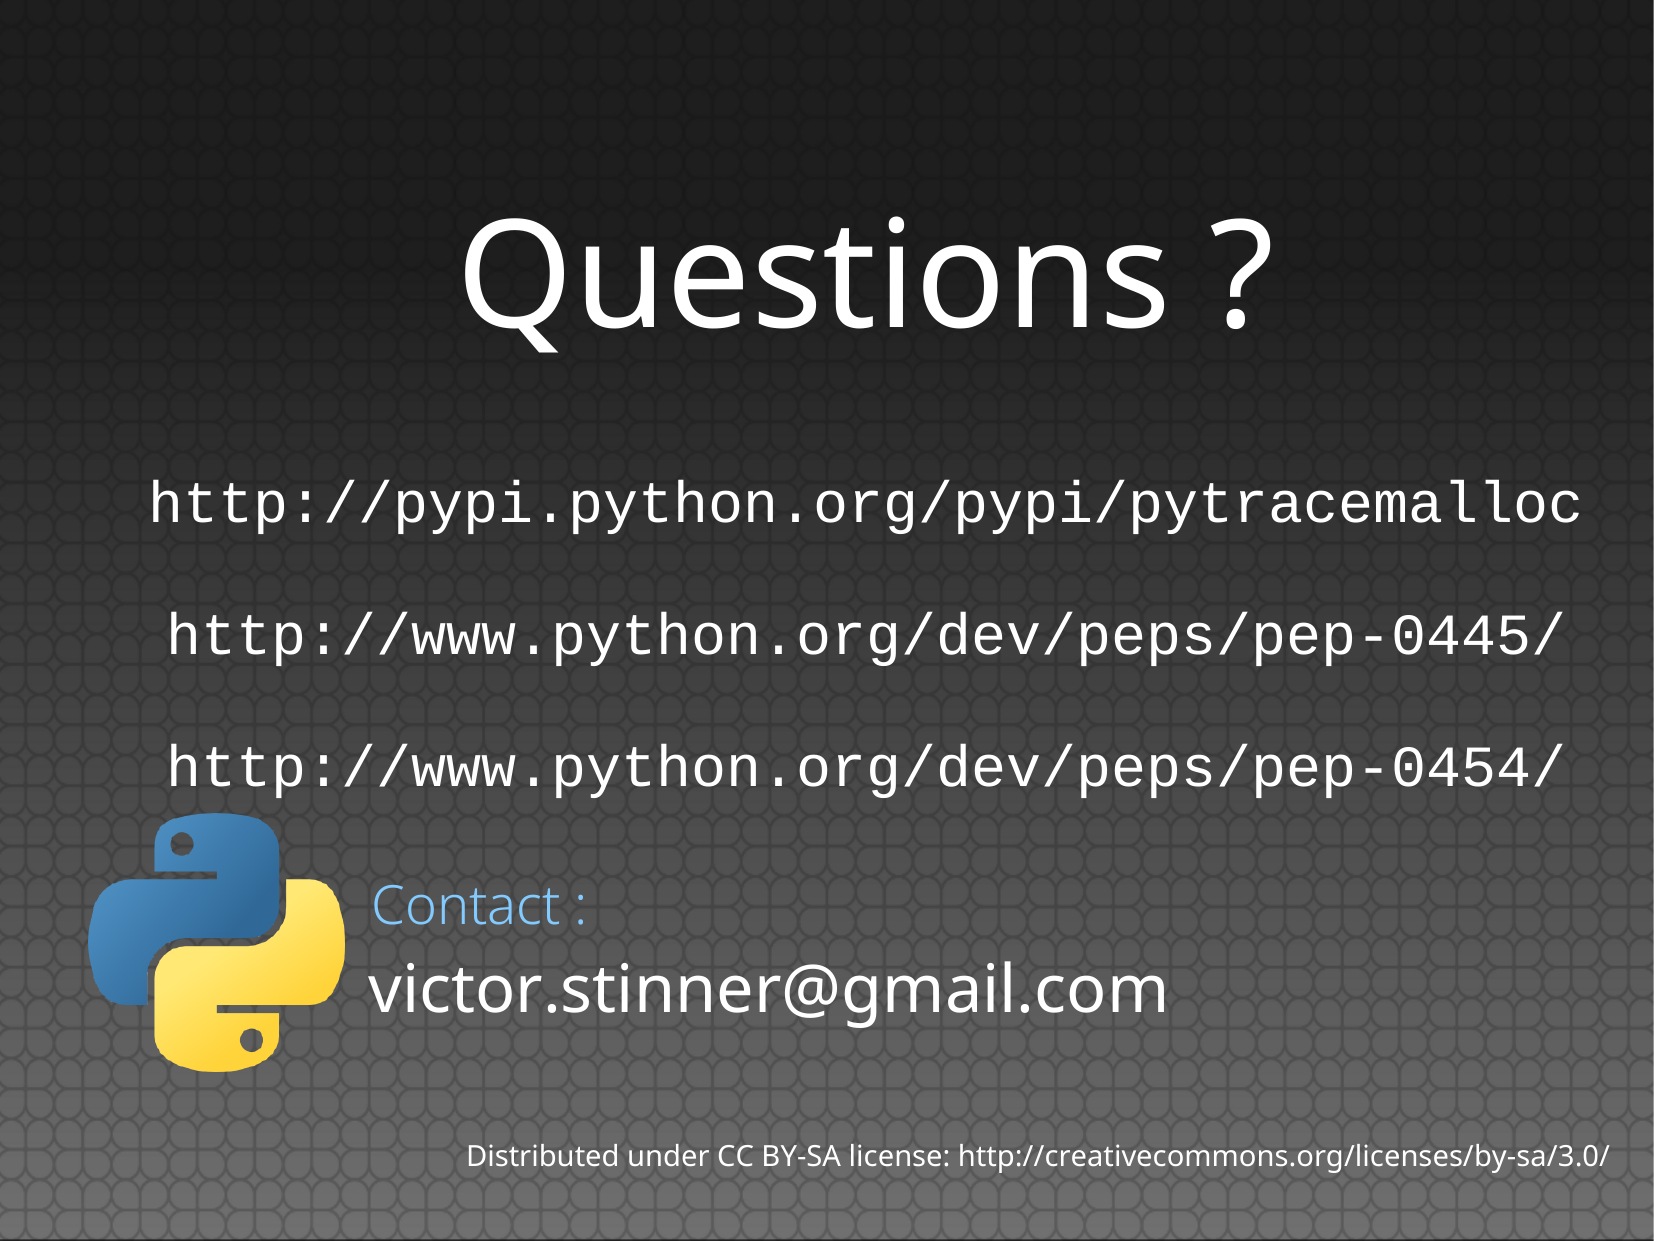

# Questions ? http://pypi.python.org/pypi/pytracemalloc http://www.python.org/dev/peps/pep-0445/ http://www.python.org/dev/peps/pep-0454/
Contact :
victor.stinner@gmail.com
Distributed under CC BY-SA license: http://creativecommons.org/licenses/by-sa/3.0/